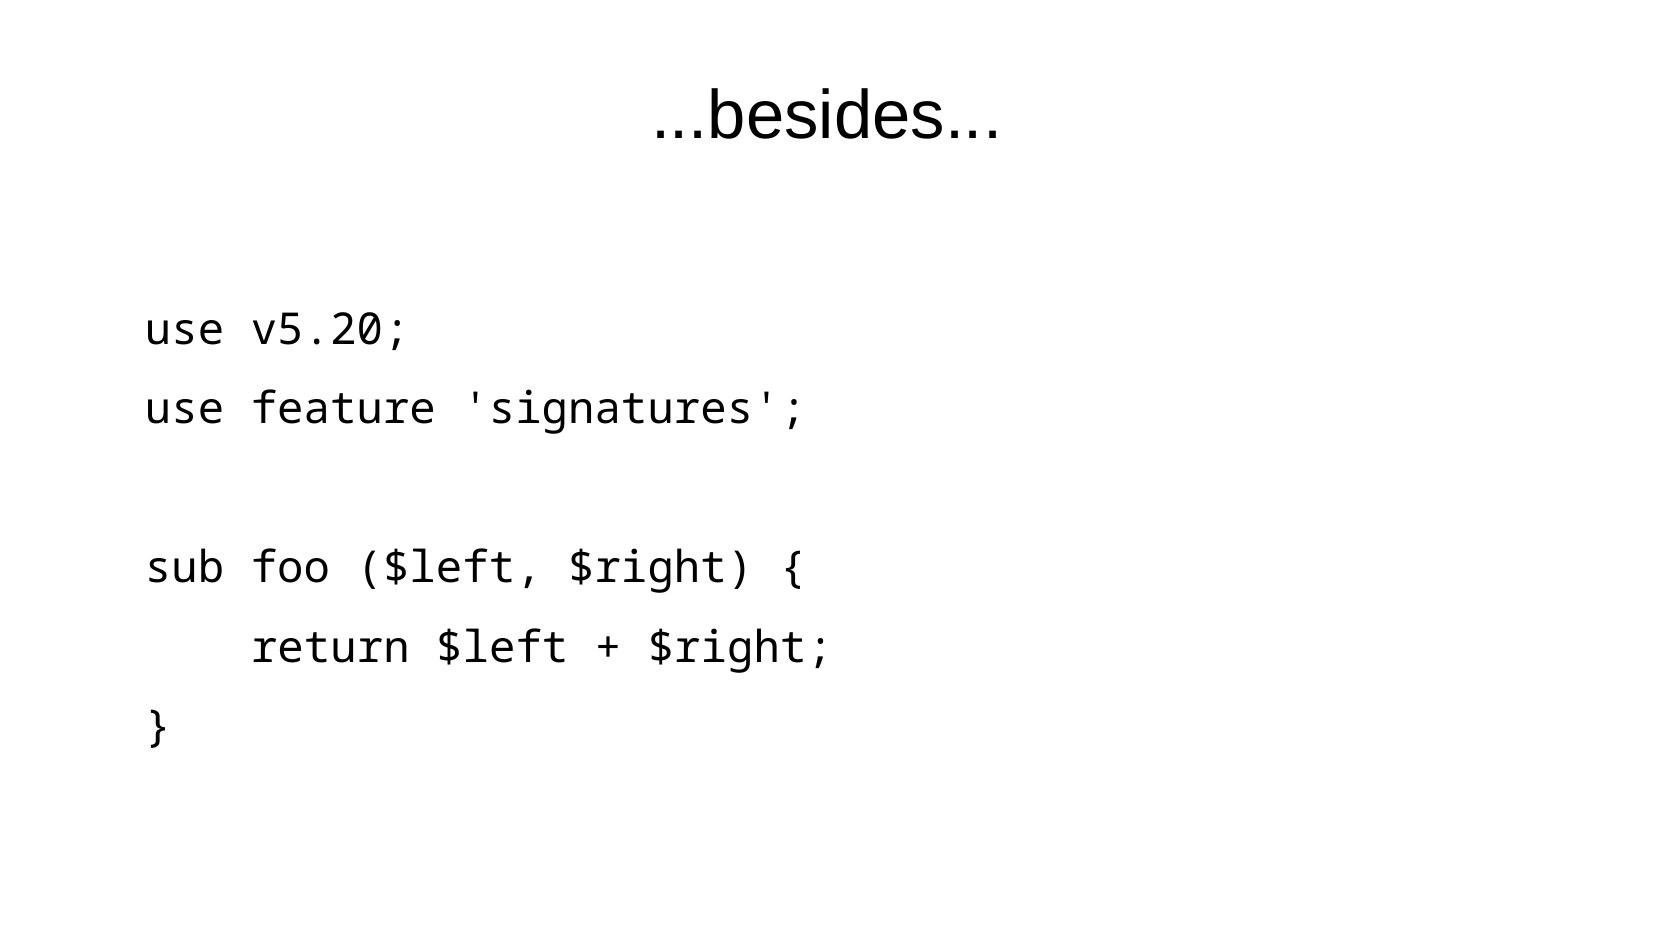

# ...besides...
use v5.20;
use feature 'signatures';
sub foo ($left, $right) {
 return $left + $right;
}